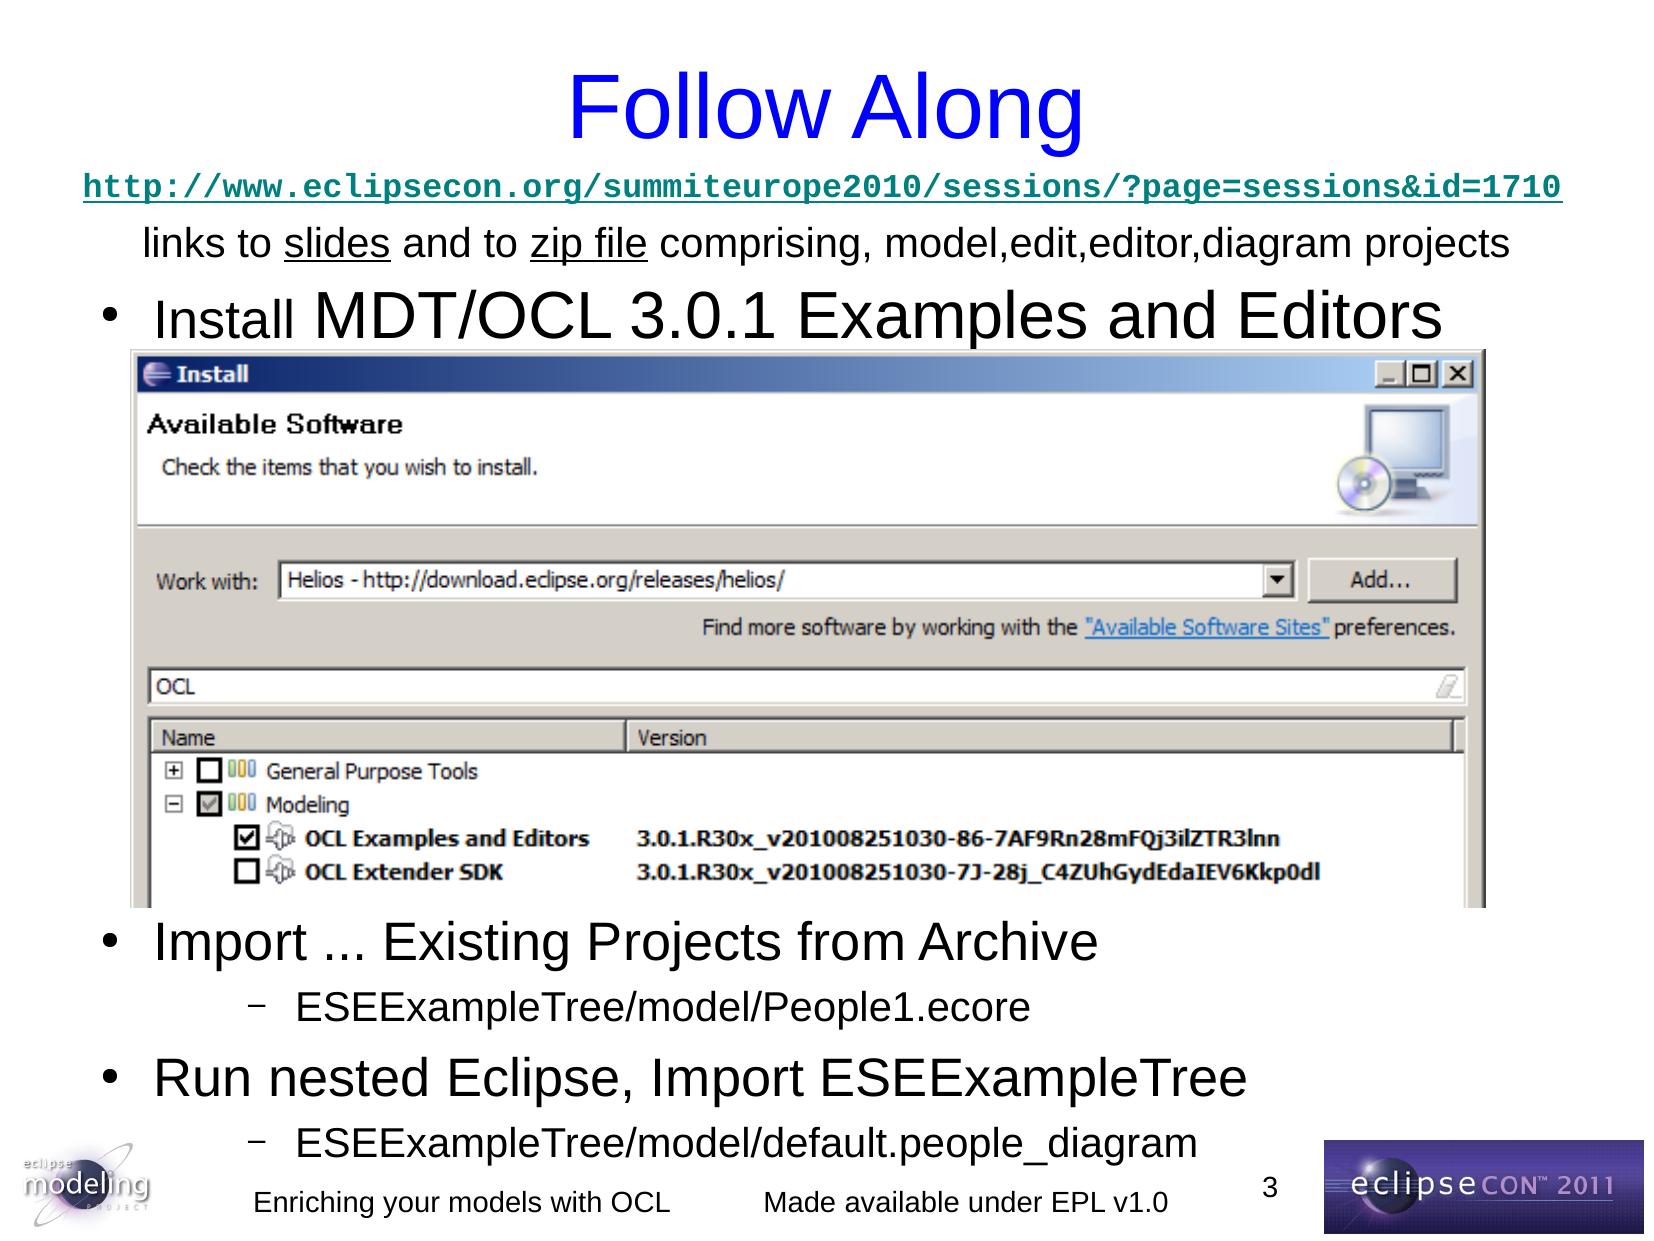

# Follow Along
http://www.eclipsecon.org/summiteurope2010/sessions/?page=sessions&id=1710
links to slides and to zip file comprising, model,edit,editor,diagram projects
Install MDT/OCL 3.0.1 Examples and Editors
Import ... Existing Projects from Archive
ESEExampleTree/model/People1.ecore
Run nested Eclipse, Import ESEExampleTree
ESEExampleTree/model/default.people_diagram
3
Enriching your models with OCL